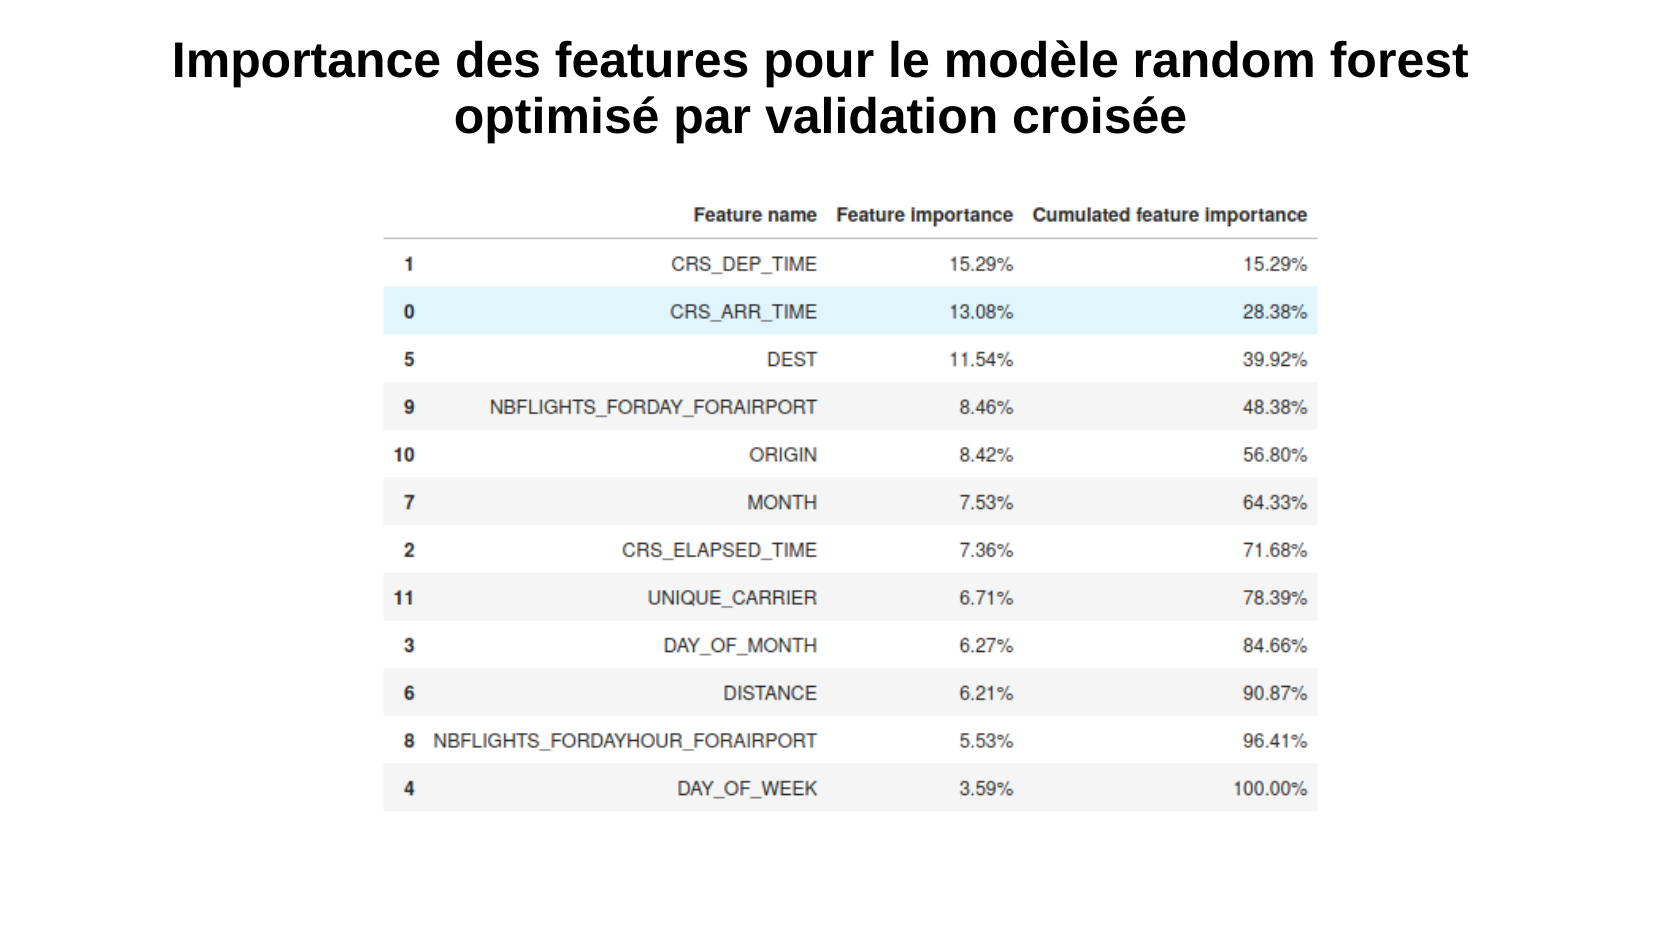

Importance des features pour le modèle random forest optimisé par validation croisée